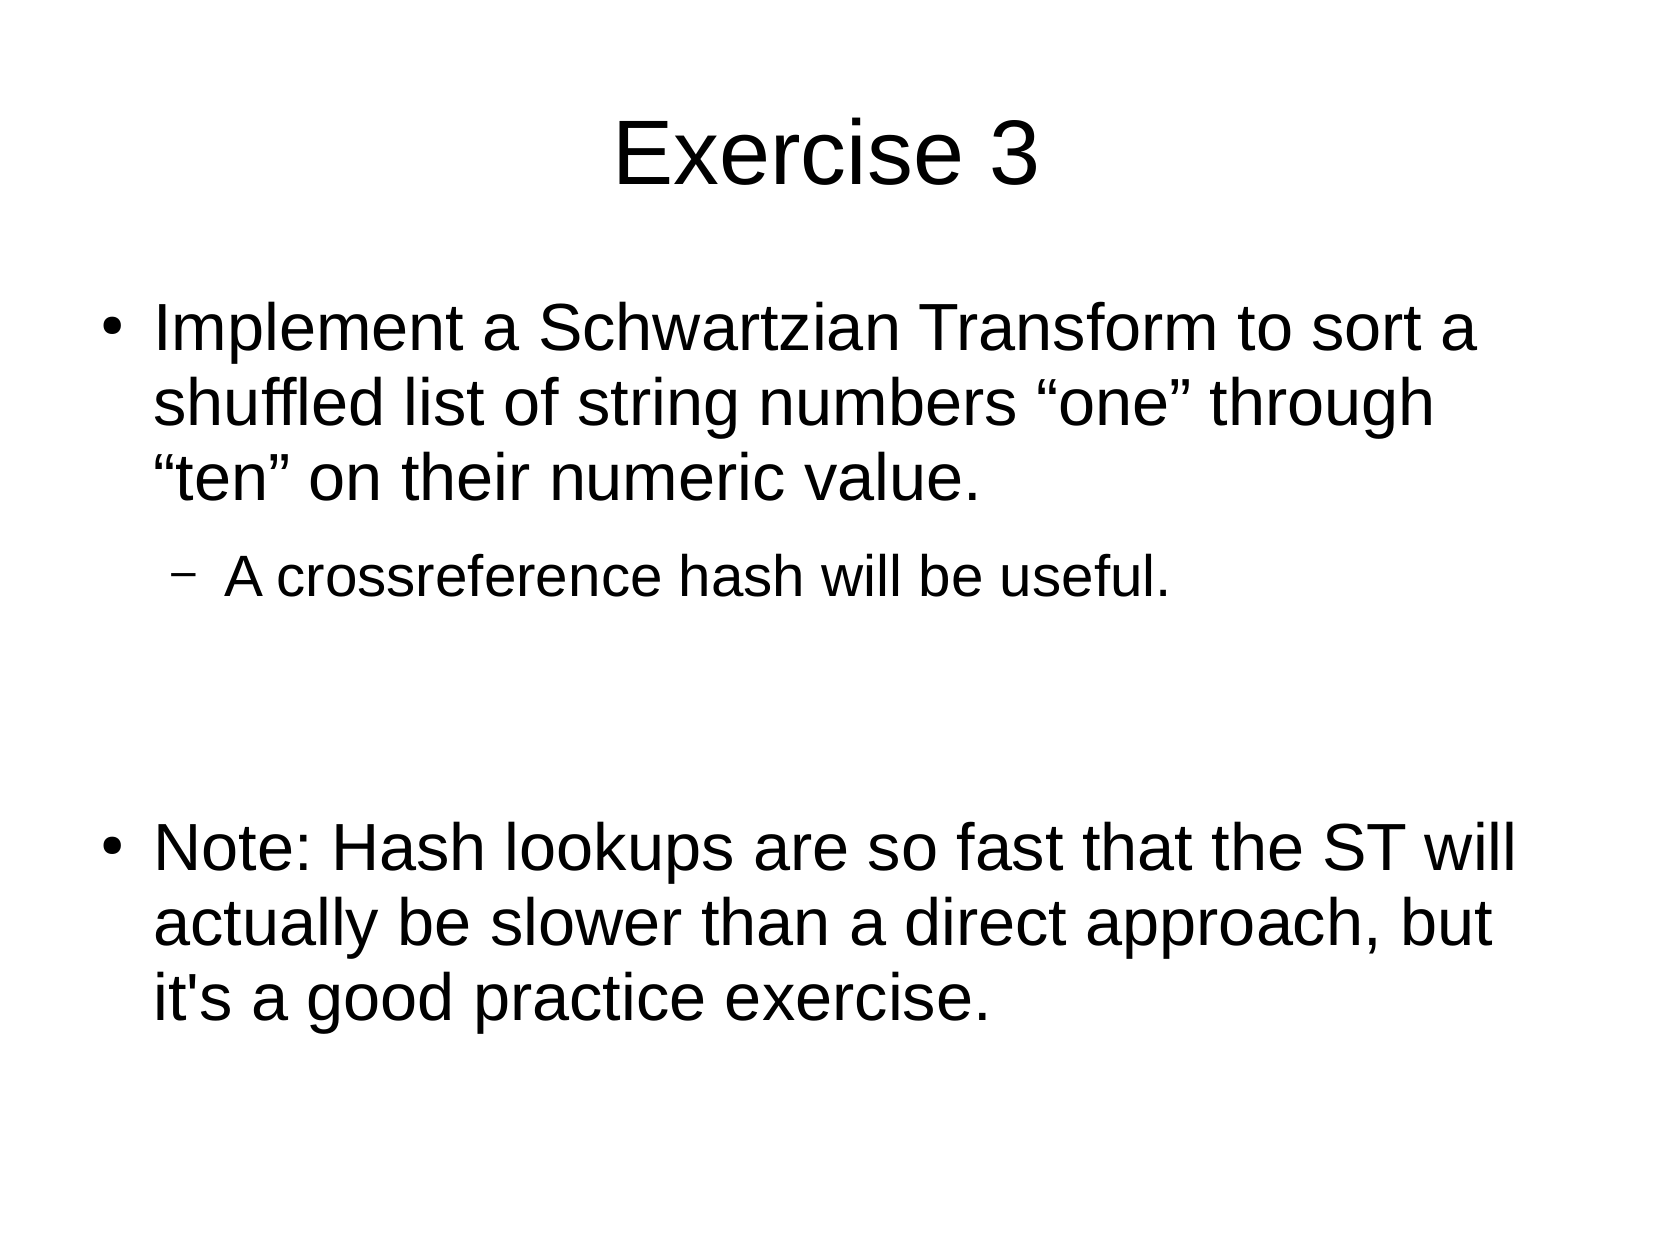

# Exercise 3
Implement a Schwartzian Transform to sort a shuffled list of string numbers “one” through “ten” on their numeric value.
A crossreference hash will be useful.
Note: Hash lookups are so fast that the ST will actually be slower than a direct approach, but it's a good practice exercise.